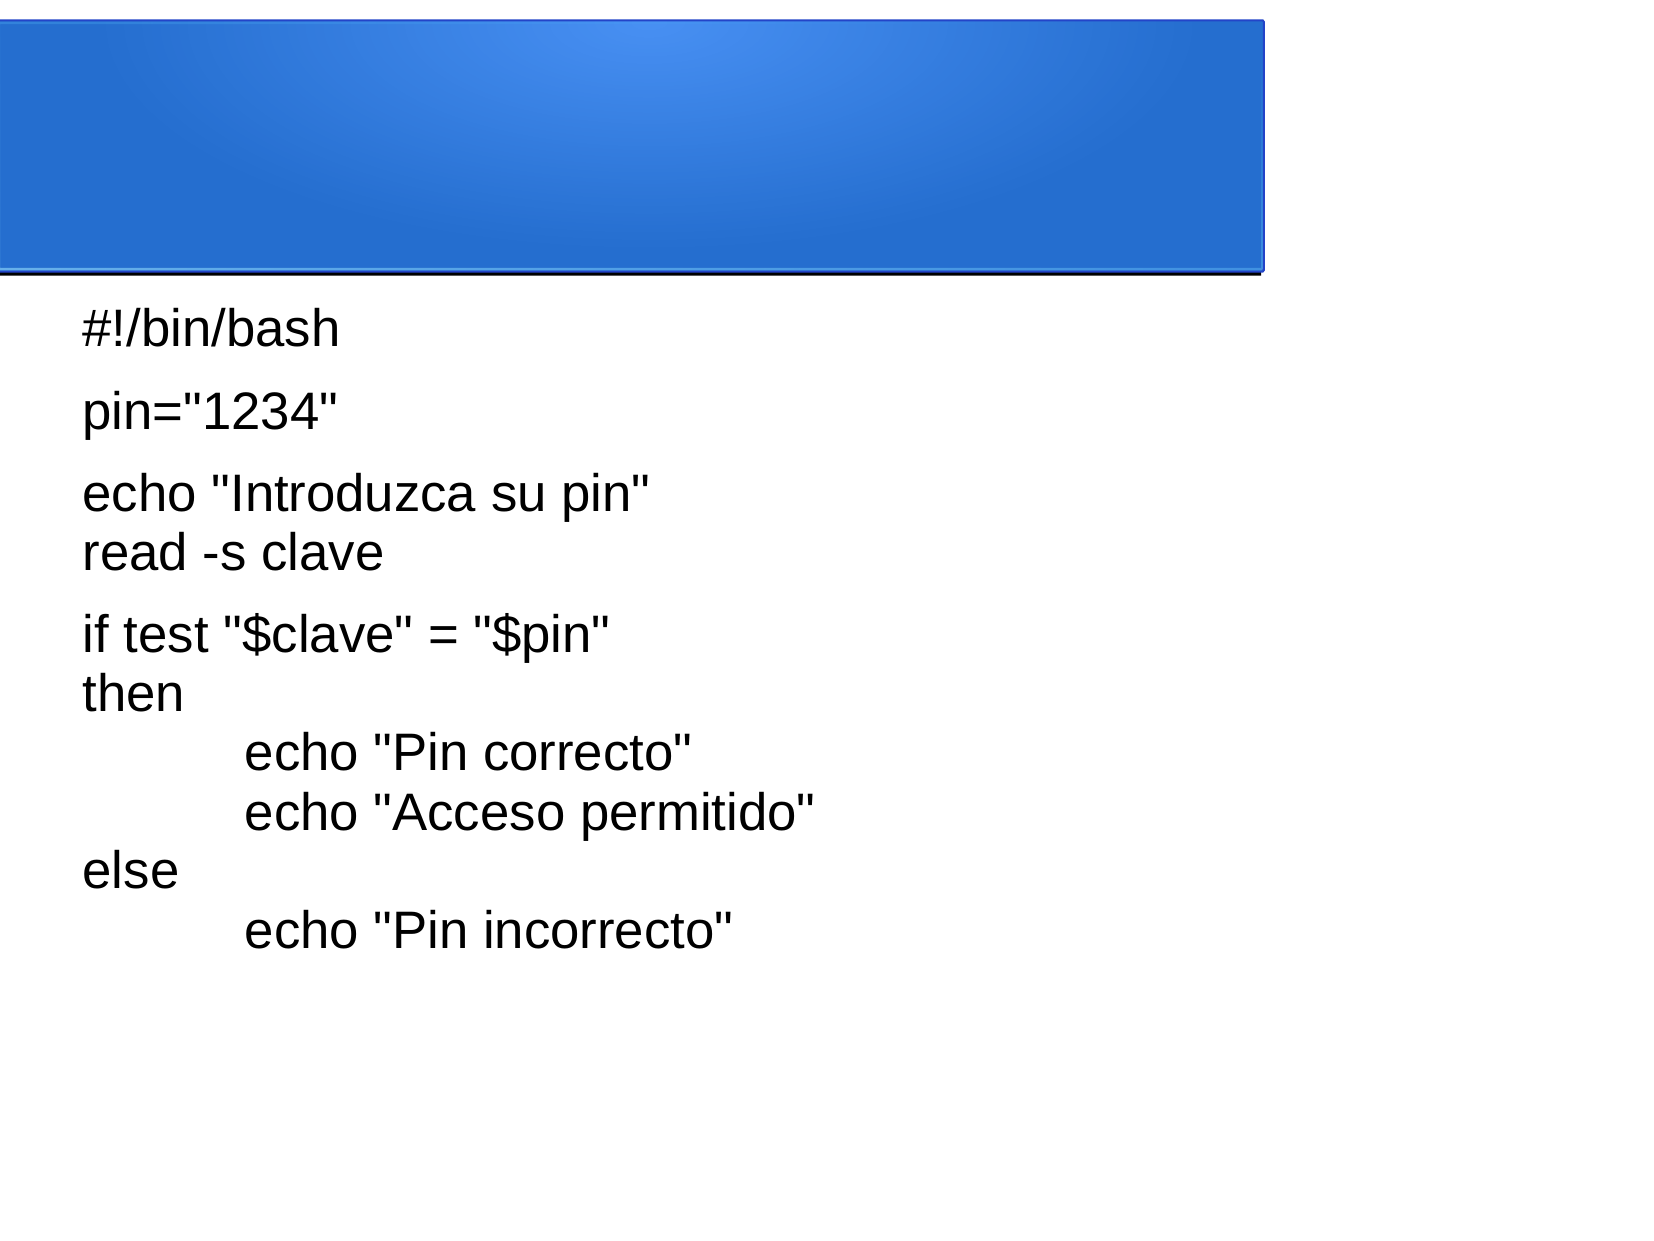

#
#!/bin/bash
pin="1234"
echo "Introduzca su pin"
read -s clave
if test "$clave" = "$pin"
then
           echo "Pin correcto"
           echo "Acceso permitido"
else
           echo "Pin incorrecto"